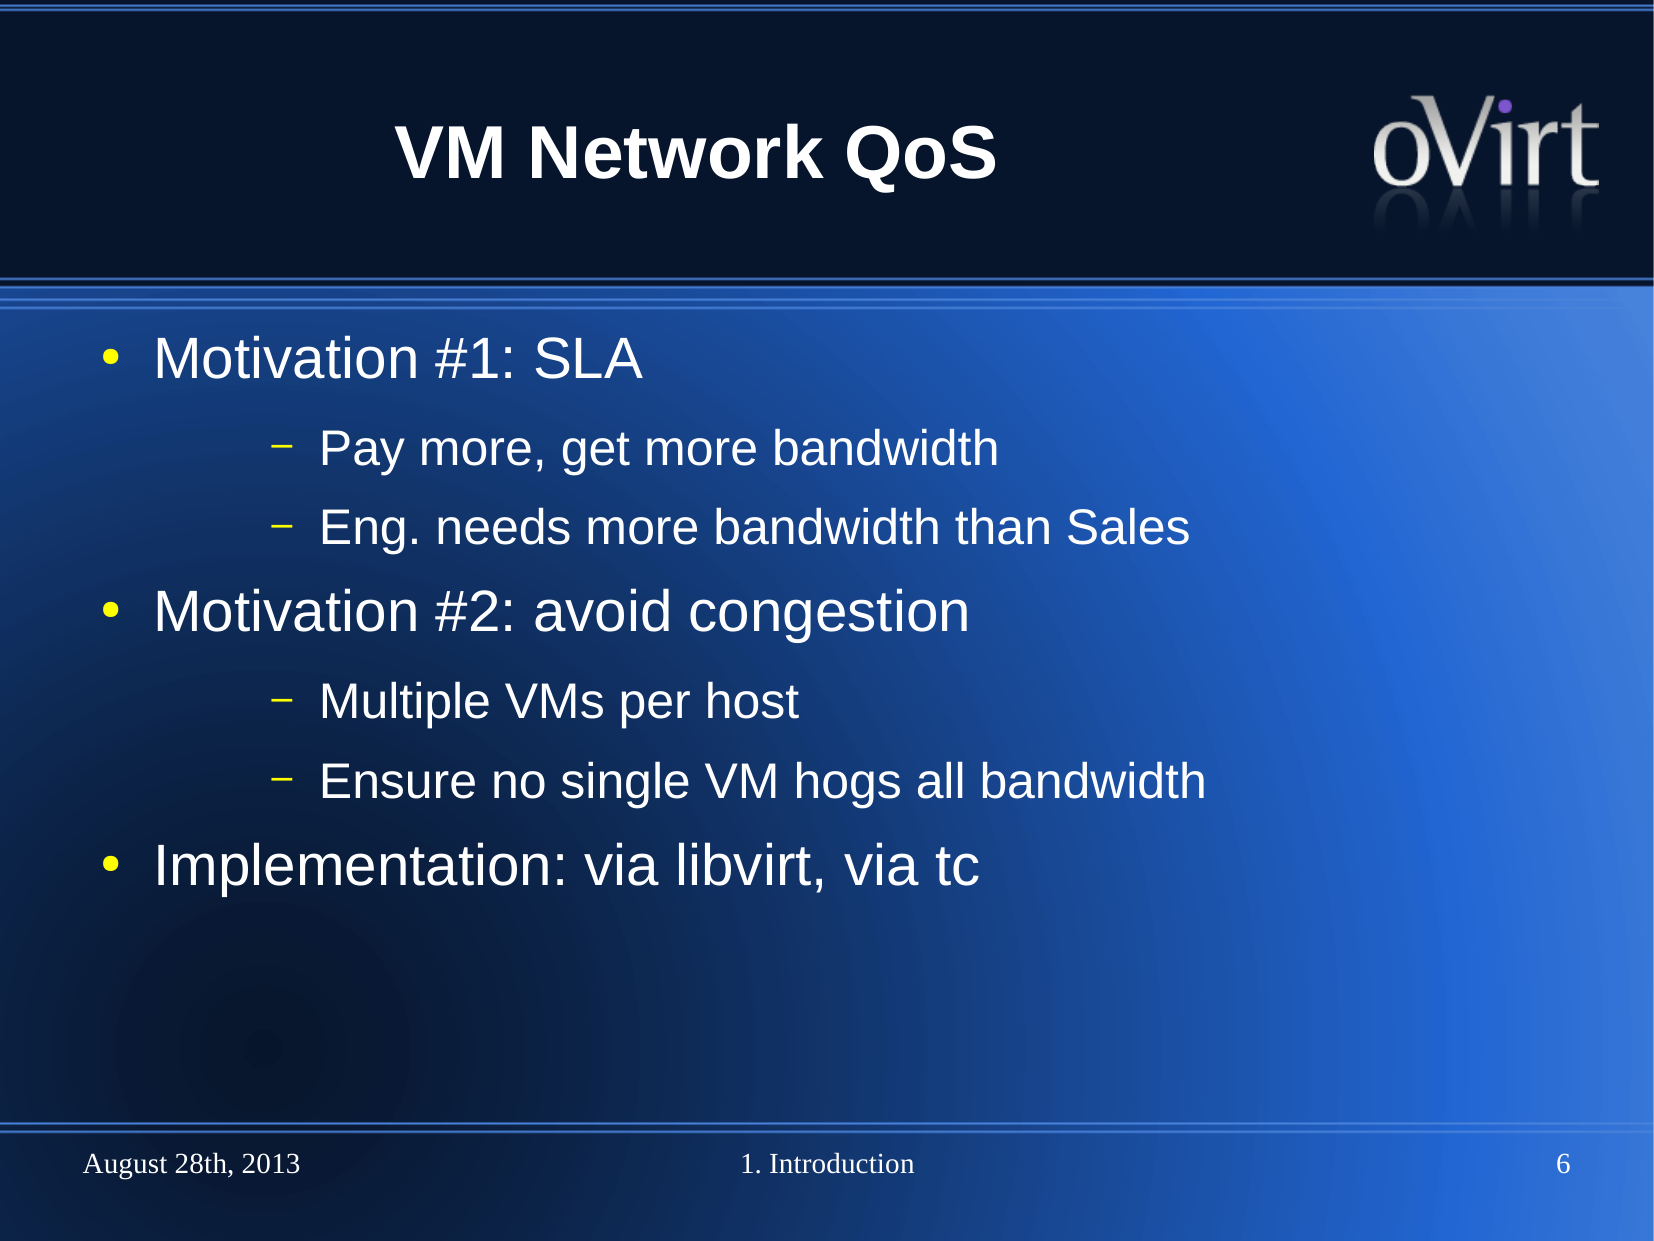

# VM Network QoS
Motivation #1: SLA
Pay more, get more bandwidth
Eng. needs more bandwidth than Sales
Motivation #2: avoid congestion
Multiple VMs per host
Ensure no single VM hogs all bandwidth
Implementation: via libvirt, via tc
August 28th, 2013
1. Introduction
6